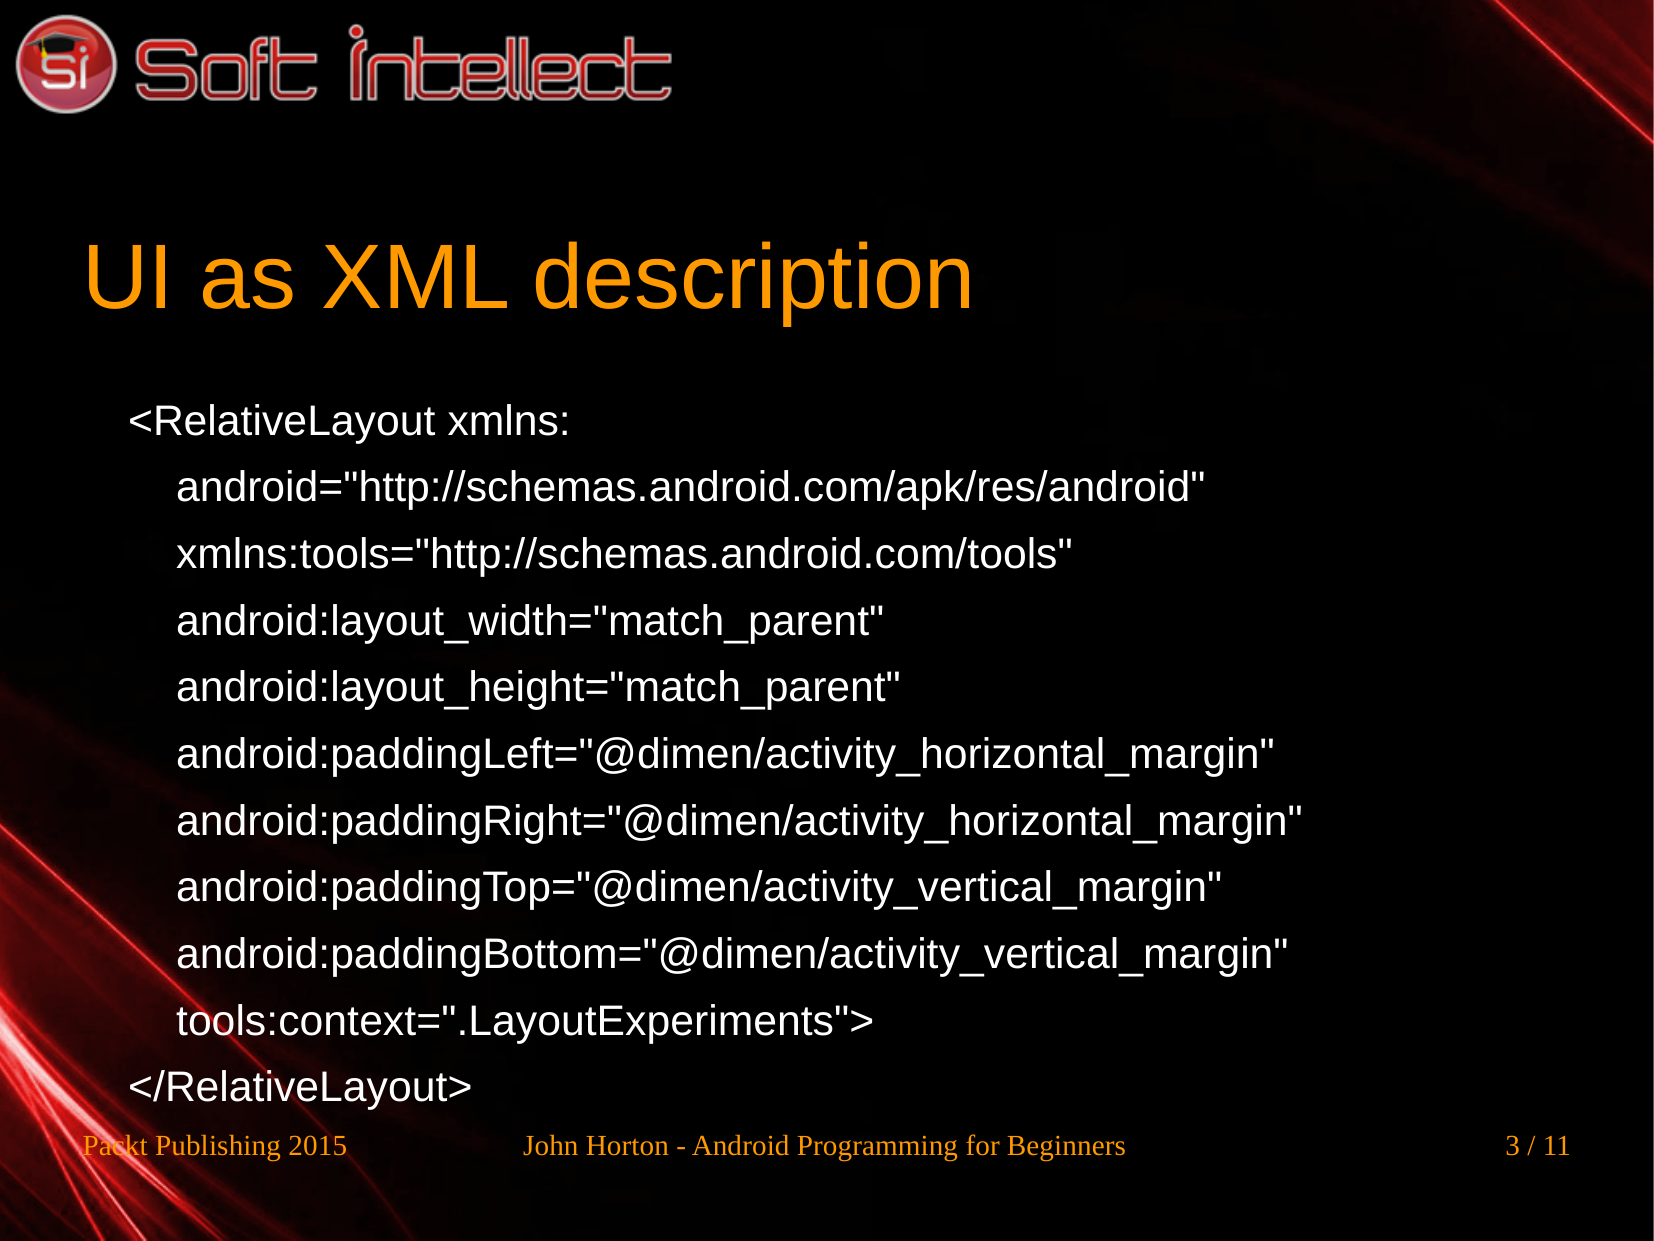

# UI as XML description
<RelativeLayout xmlns:
	android="http://schemas.android.com/apk/res/android"
	xmlns:tools="http://schemas.android.com/tools"
	android:layout_width="match_parent"
	android:layout_height="match_parent"
	android:paddingLeft="@dimen/activity_horizontal_margin"
	android:paddingRight="@dimen/activity_horizontal_margin"
	android:paddingTop="@dimen/activity_vertical_margin"
	android:paddingBottom="@dimen/activity_vertical_margin"
	tools:context=".LayoutExperiments">
</RelativeLayout>
Packt Publishing 2015
John Horton - Android Programming for Beginners
3